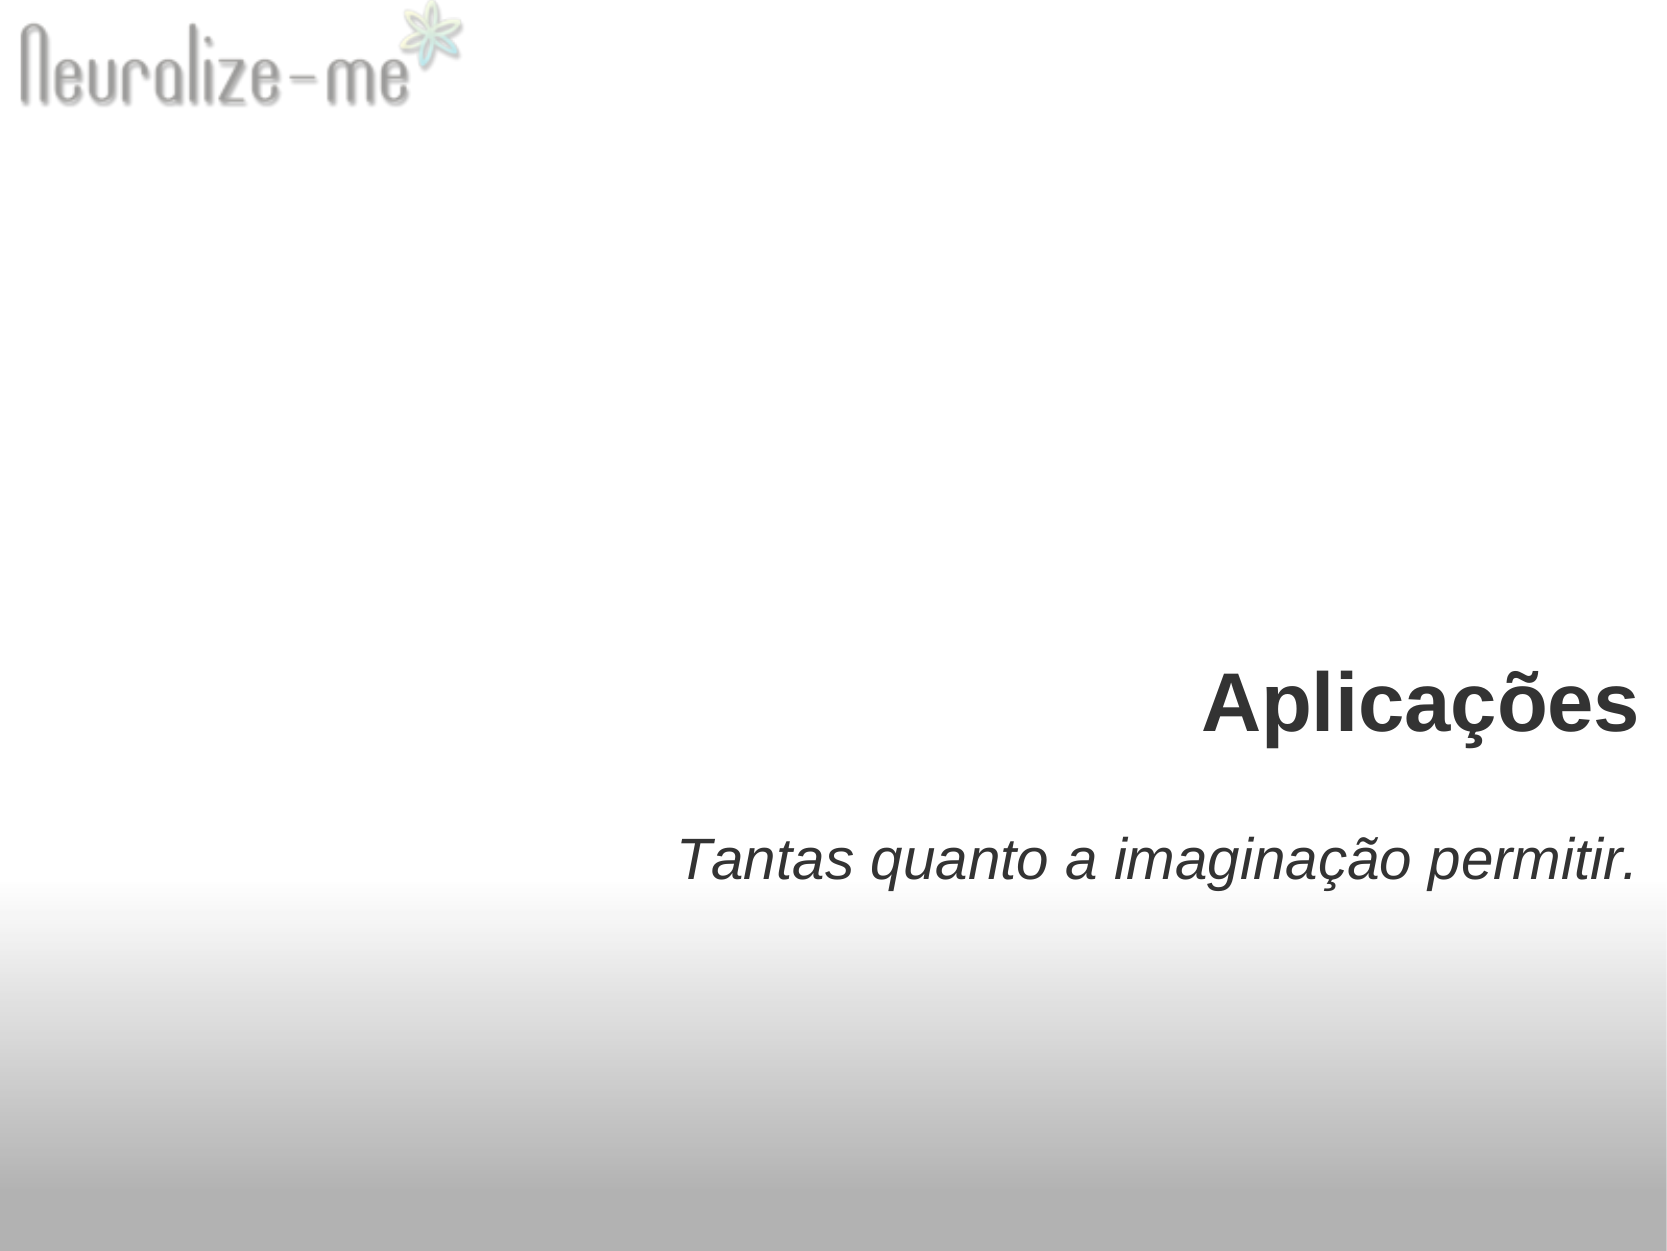

# Aplicações   Tantas quanto a imaginação permitir.